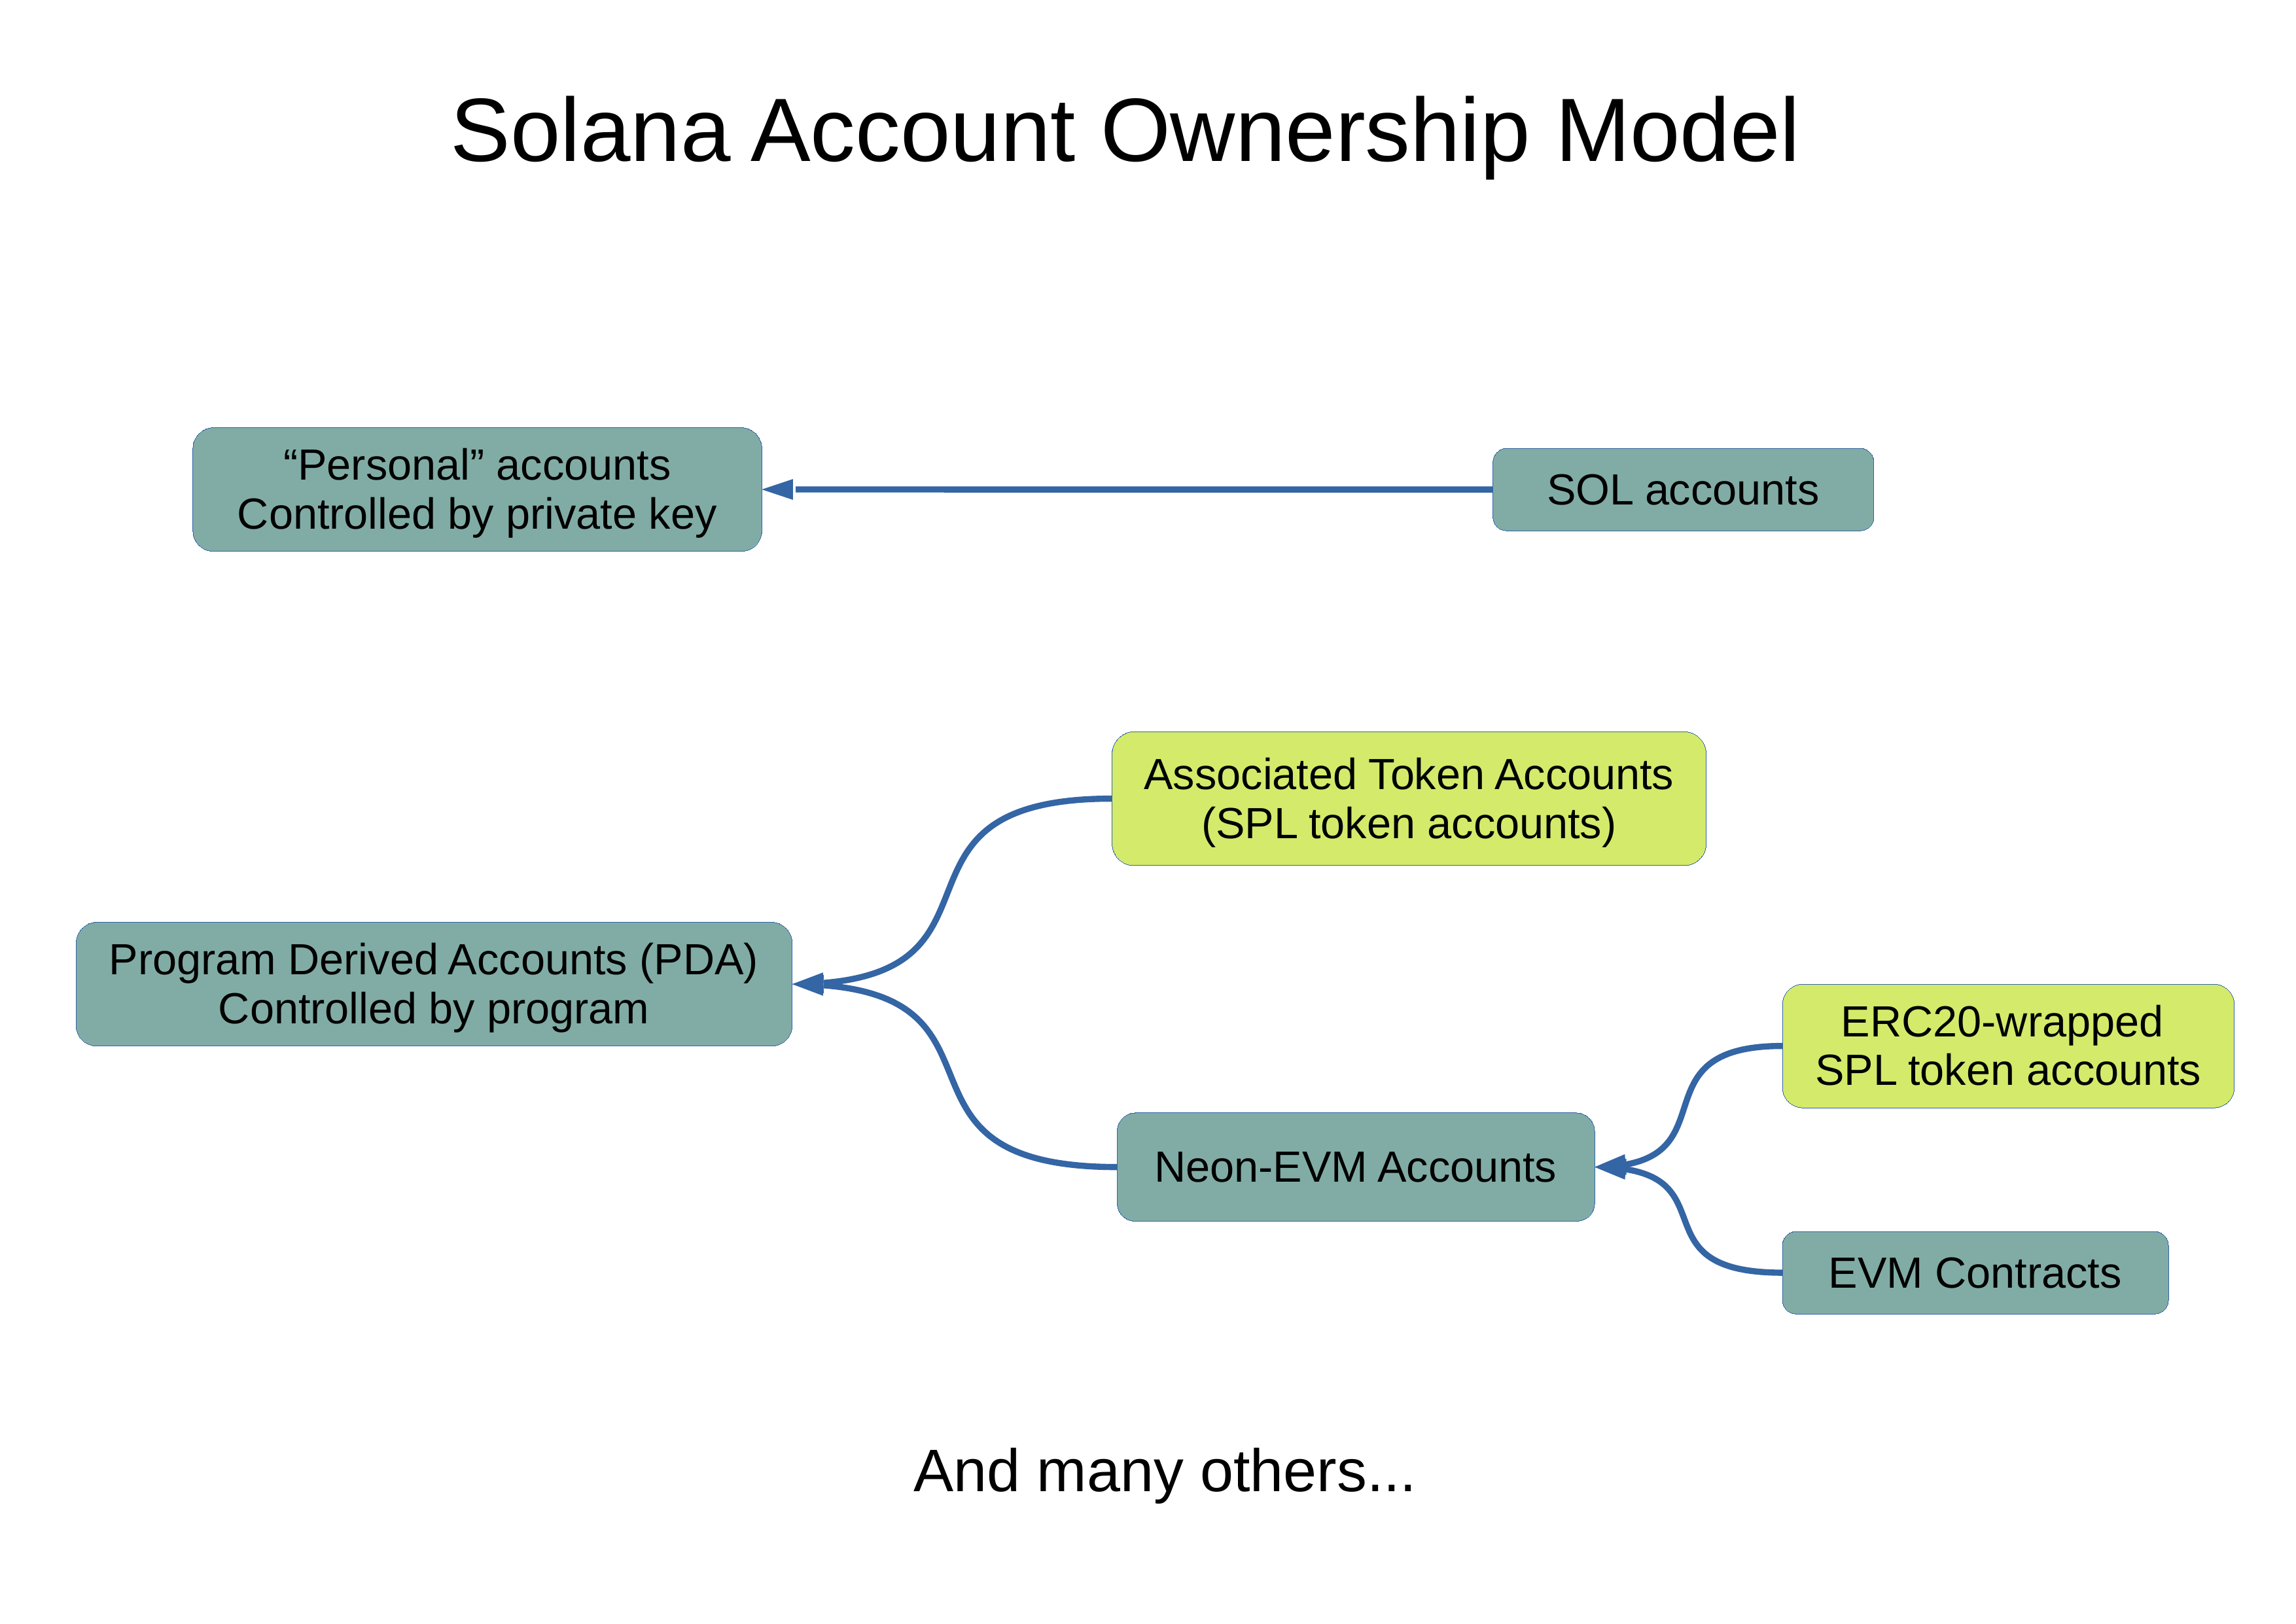

Solana Account Ownership Model
“Personal” accounts
Controlled by private key
SOL accounts
Associated Token Accounts
(SPL token accounts)
Program Derived Accounts (PDA)
Controlled by program
ERC20-wrapped
SPL token accounts
Neon-EVM Accounts
EVM Contracts
And many others...